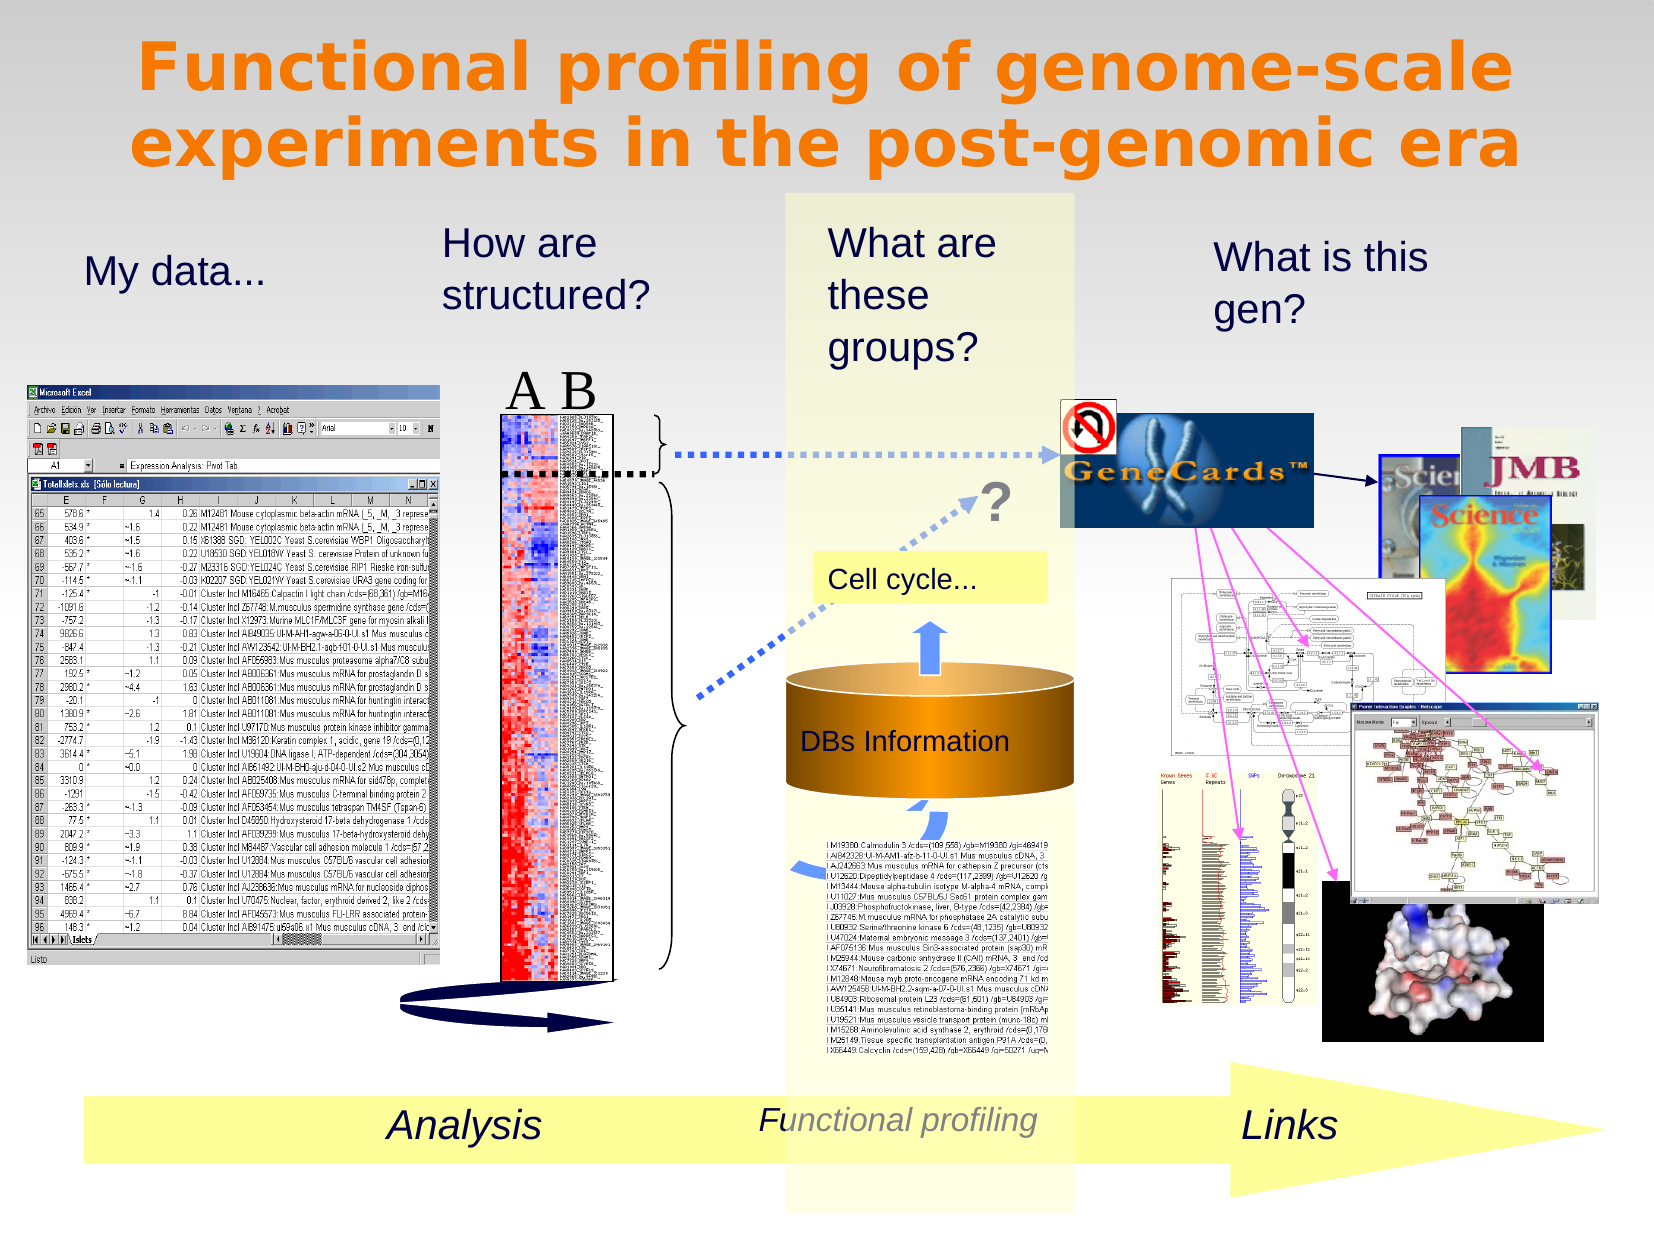

# Functional profiling of genome-scale experiments in the post-genomic era
What are these groups?
Cell cycle...
DBs Information
Functional profiling
How are structured?
What is this gen?
My data...
A B
?
Analysis
Links